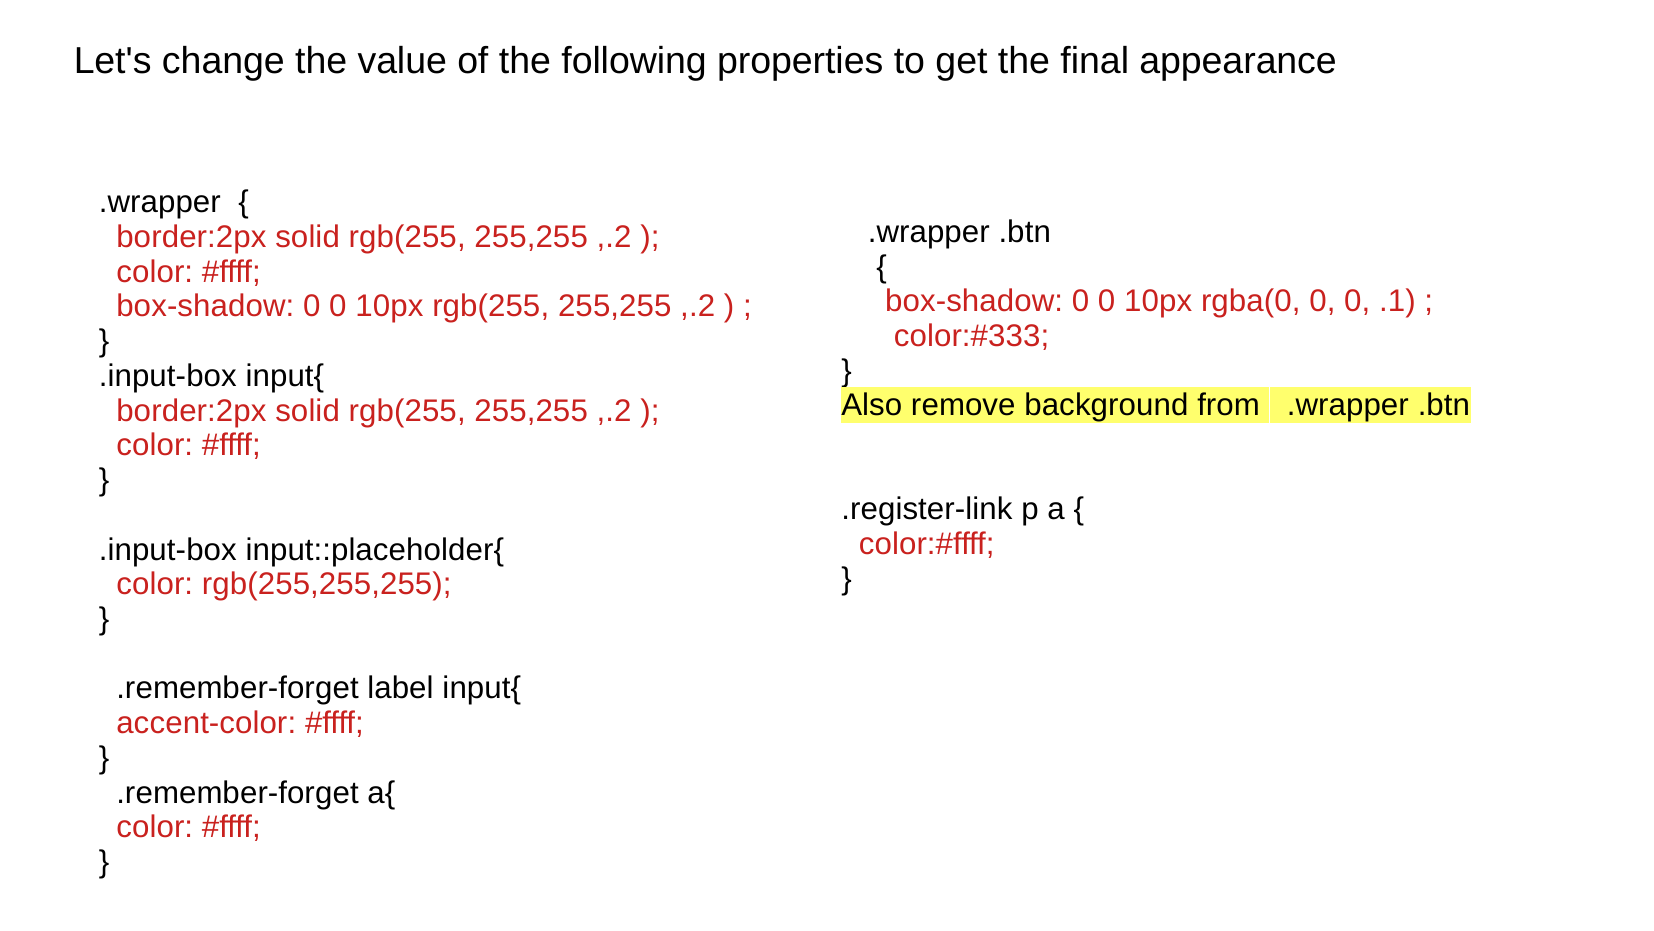

Let's change the value of the following properties to get the final appearance
.wrapper {
 border:2px solid rgb(255, 255,255 ,.2 );
 color: #ffff;
 box-shadow: 0 0 10px rgb(255, 255,255 ,.2 ) ;
}
.input-box input{
 border:2px solid rgb(255, 255,255 ,.2 );
 color: #ffff;
}
.input-box input::placeholder{
 color: rgb(255,255,255);
}
 .remember-forget label input{
 accent-color: #ffff;
}
 .remember-forget a{
 color: #ffff;
}
 .wrapper .btn
 {
 box-shadow: 0 0 10px rgba(0, 0, 0, .1) ;
 color:#333;
}
Also remove background from .wrapper .btn
.register-link p a {
 color:#ffff;
}